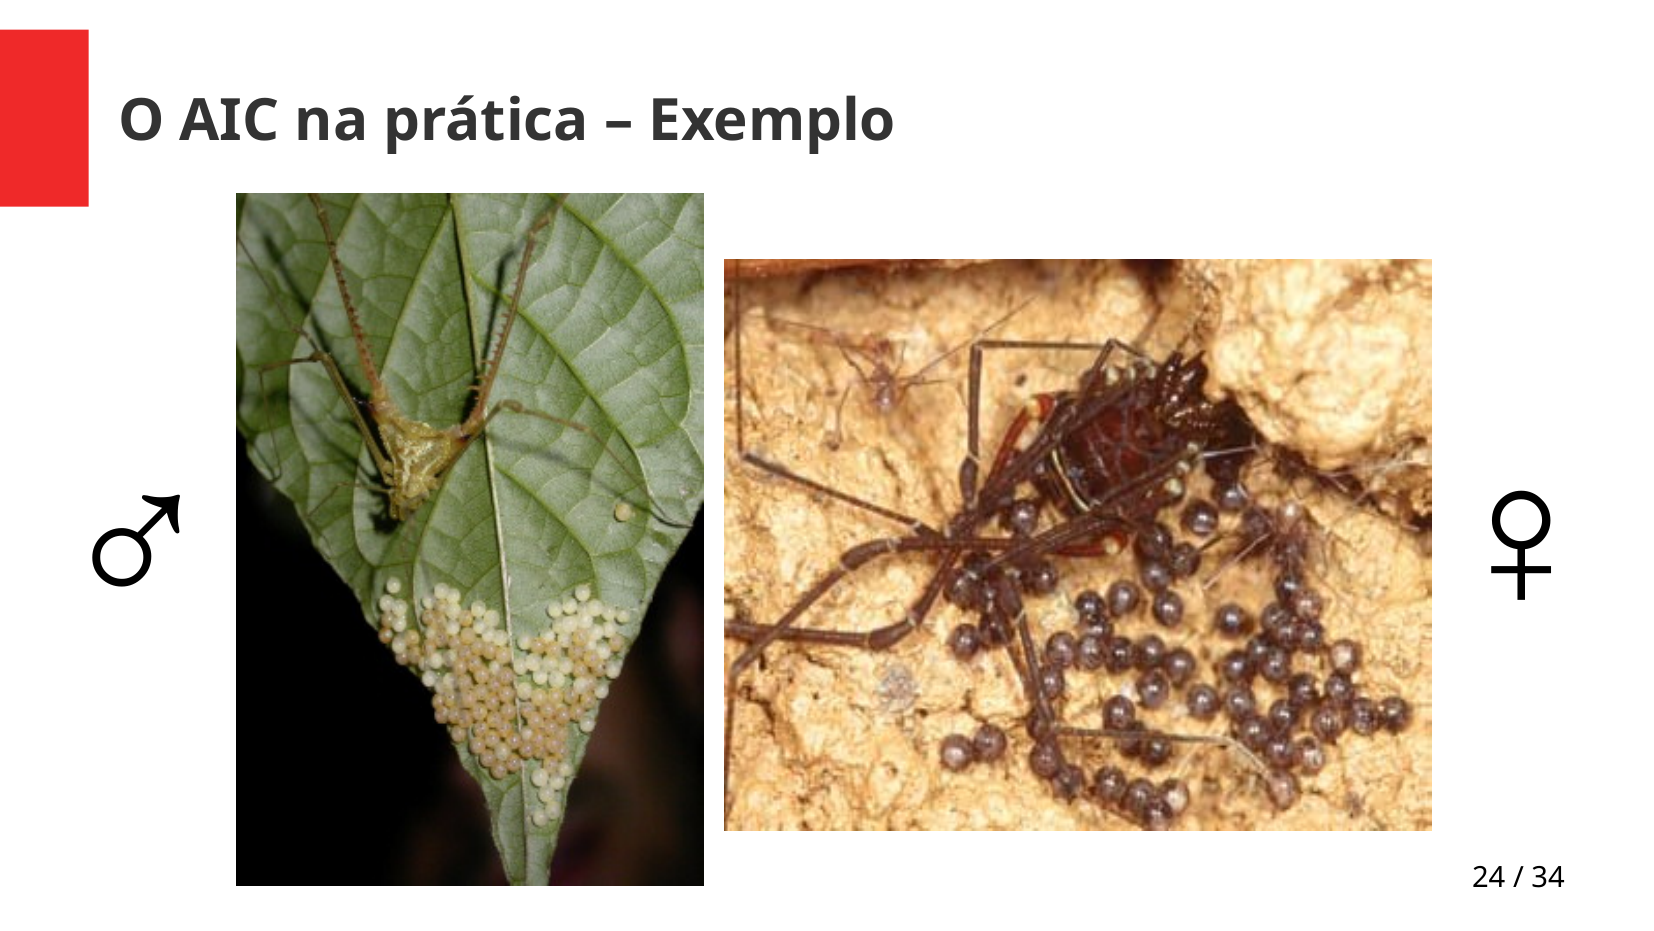

# O AIC na prática – Exemplo
♀
♂
24